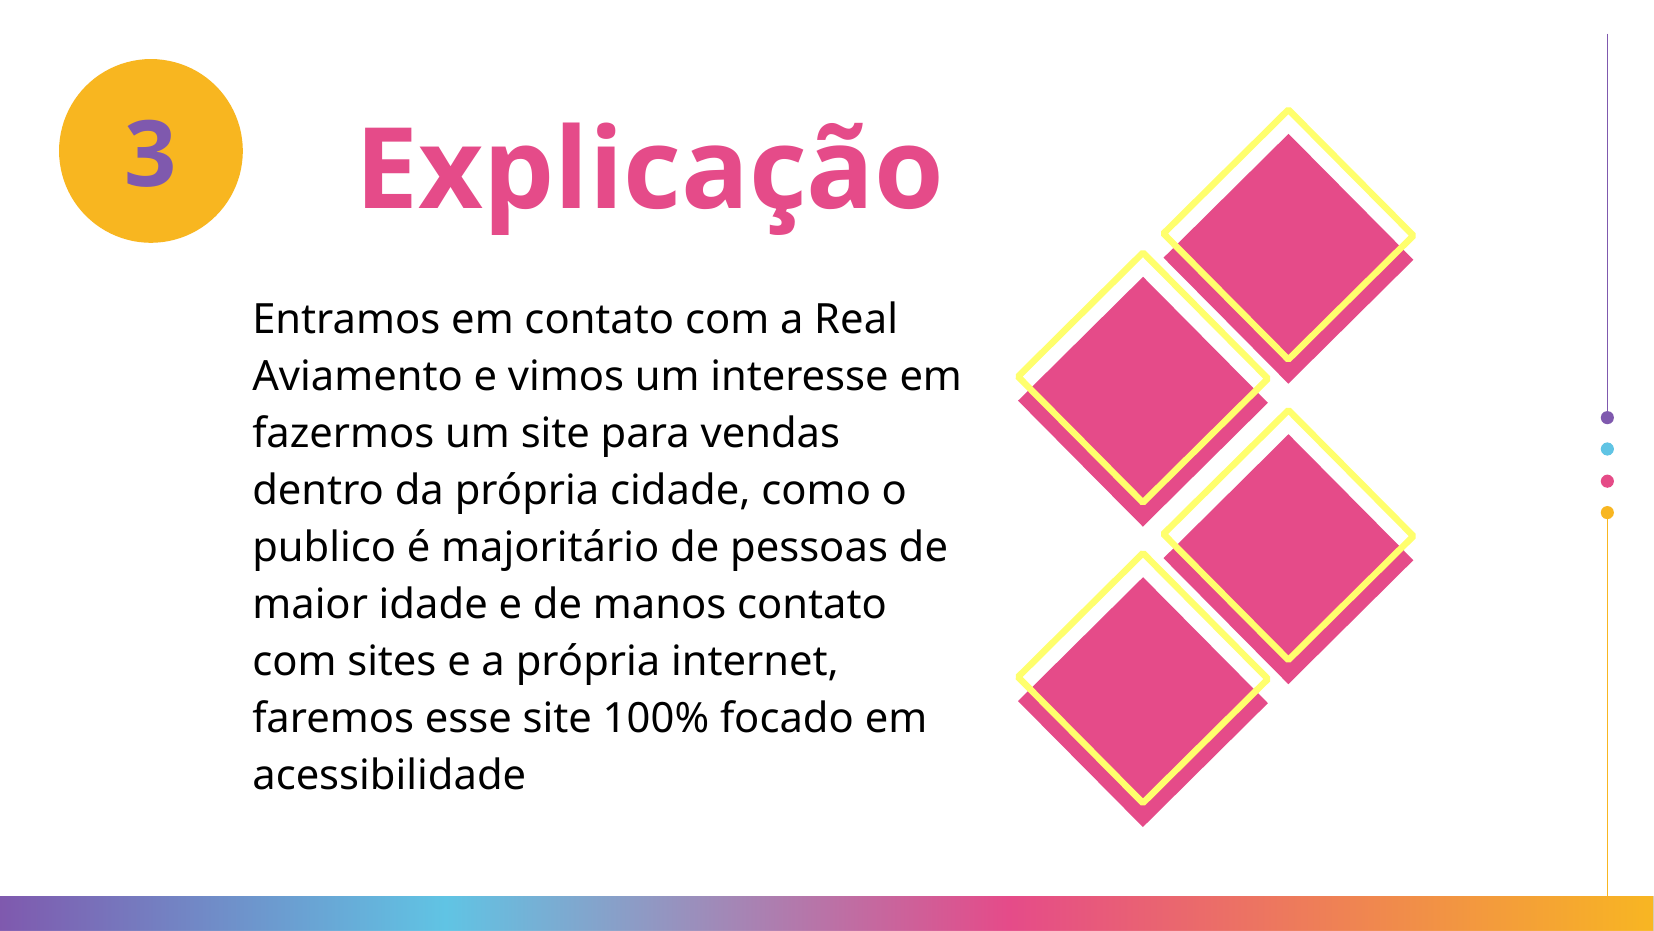

3
# Explicação
Entramos em contato com a Real Aviamento e vimos um interesse em fazermos um site para vendas dentro da própria cidade, como o publico é majoritário de pessoas de maior idade e de manos contato com sites e a própria internet, faremos esse site 100% focado em acessibilidade